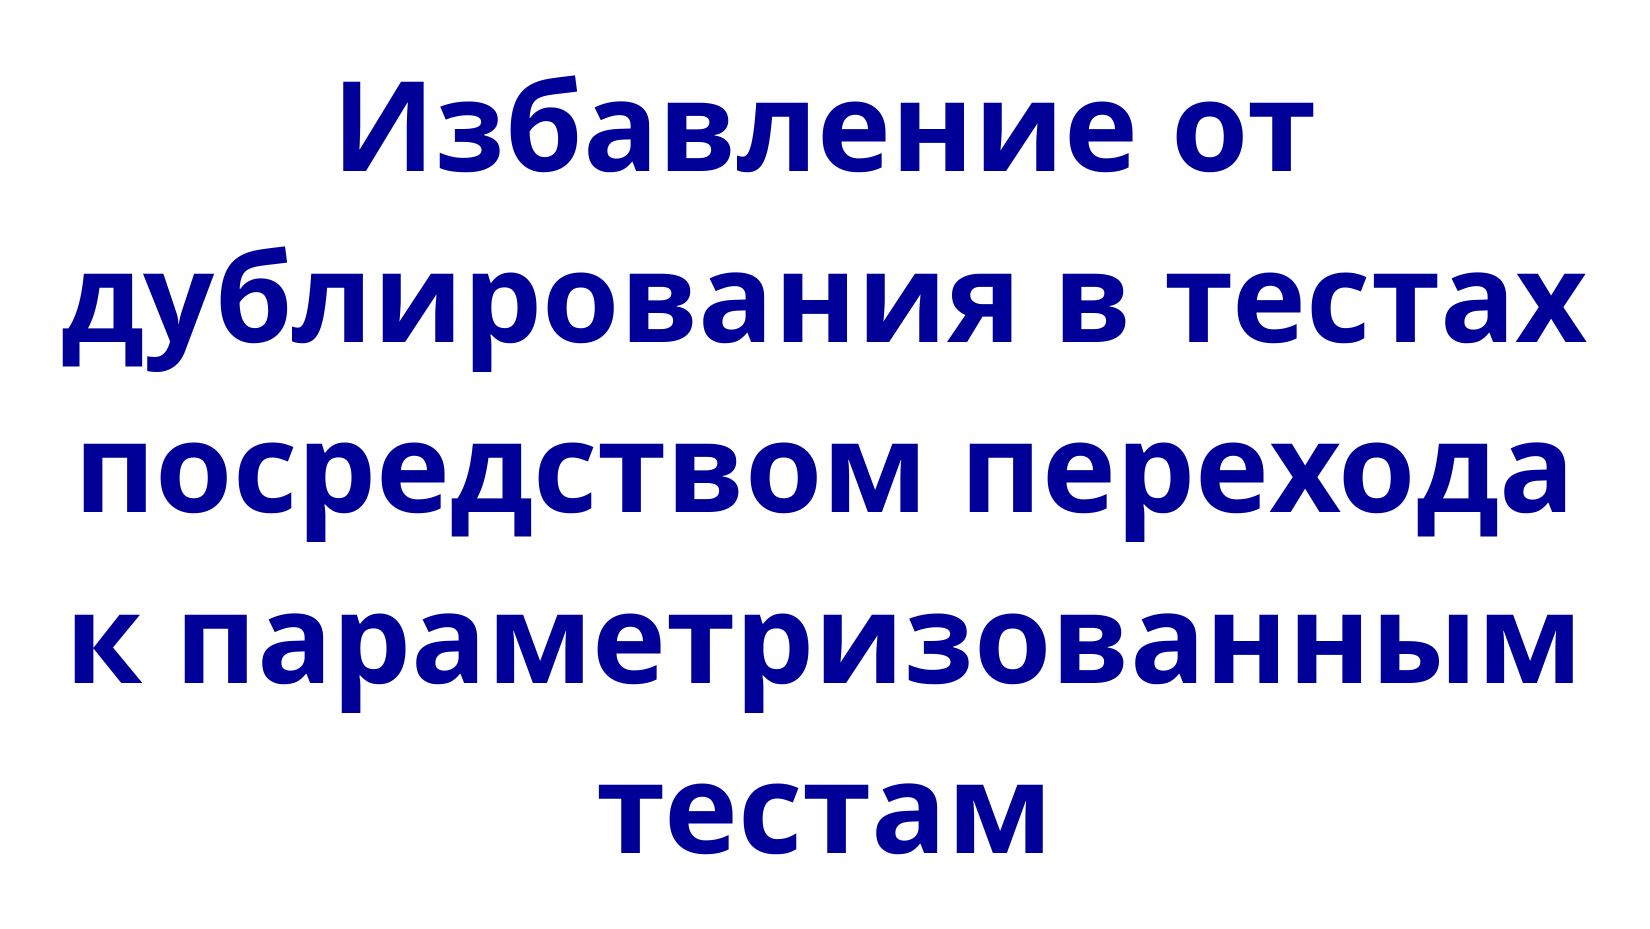

# Избавление от дублирования в тестах
посредством перехода
к параметризованным тестам